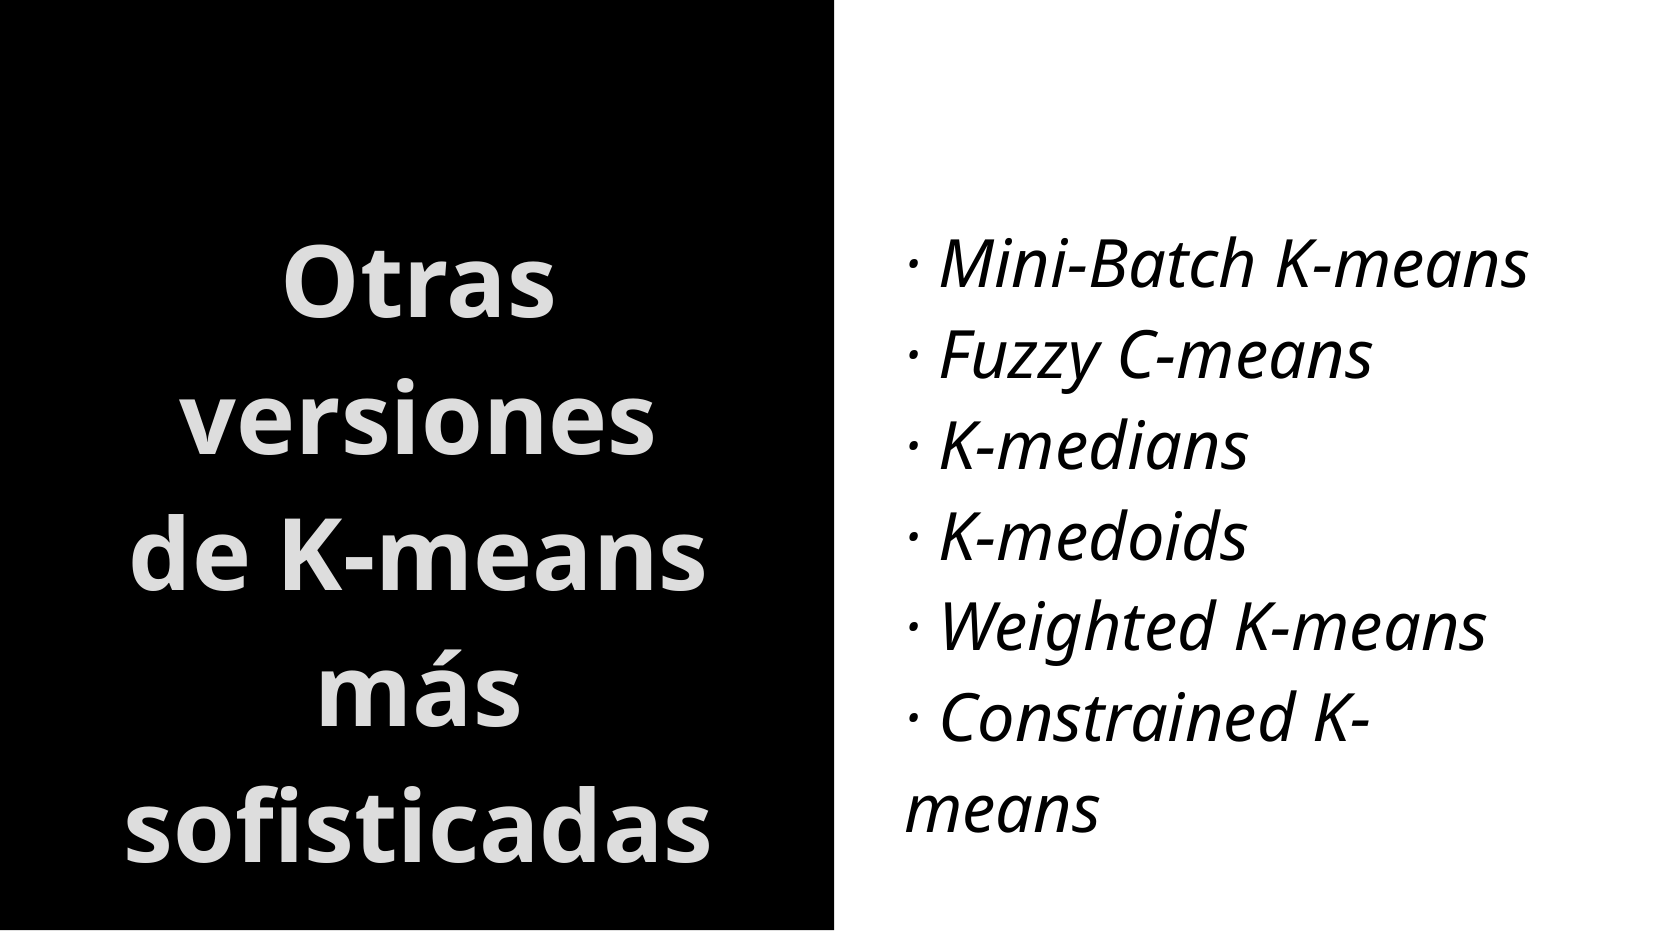

Otras versiones de K-means más sofisticadas
· Mini-Batch K-means
· Fuzzy C-means
· K-medians
· K-medoids
· Weighted K-means
· Constrained K-means